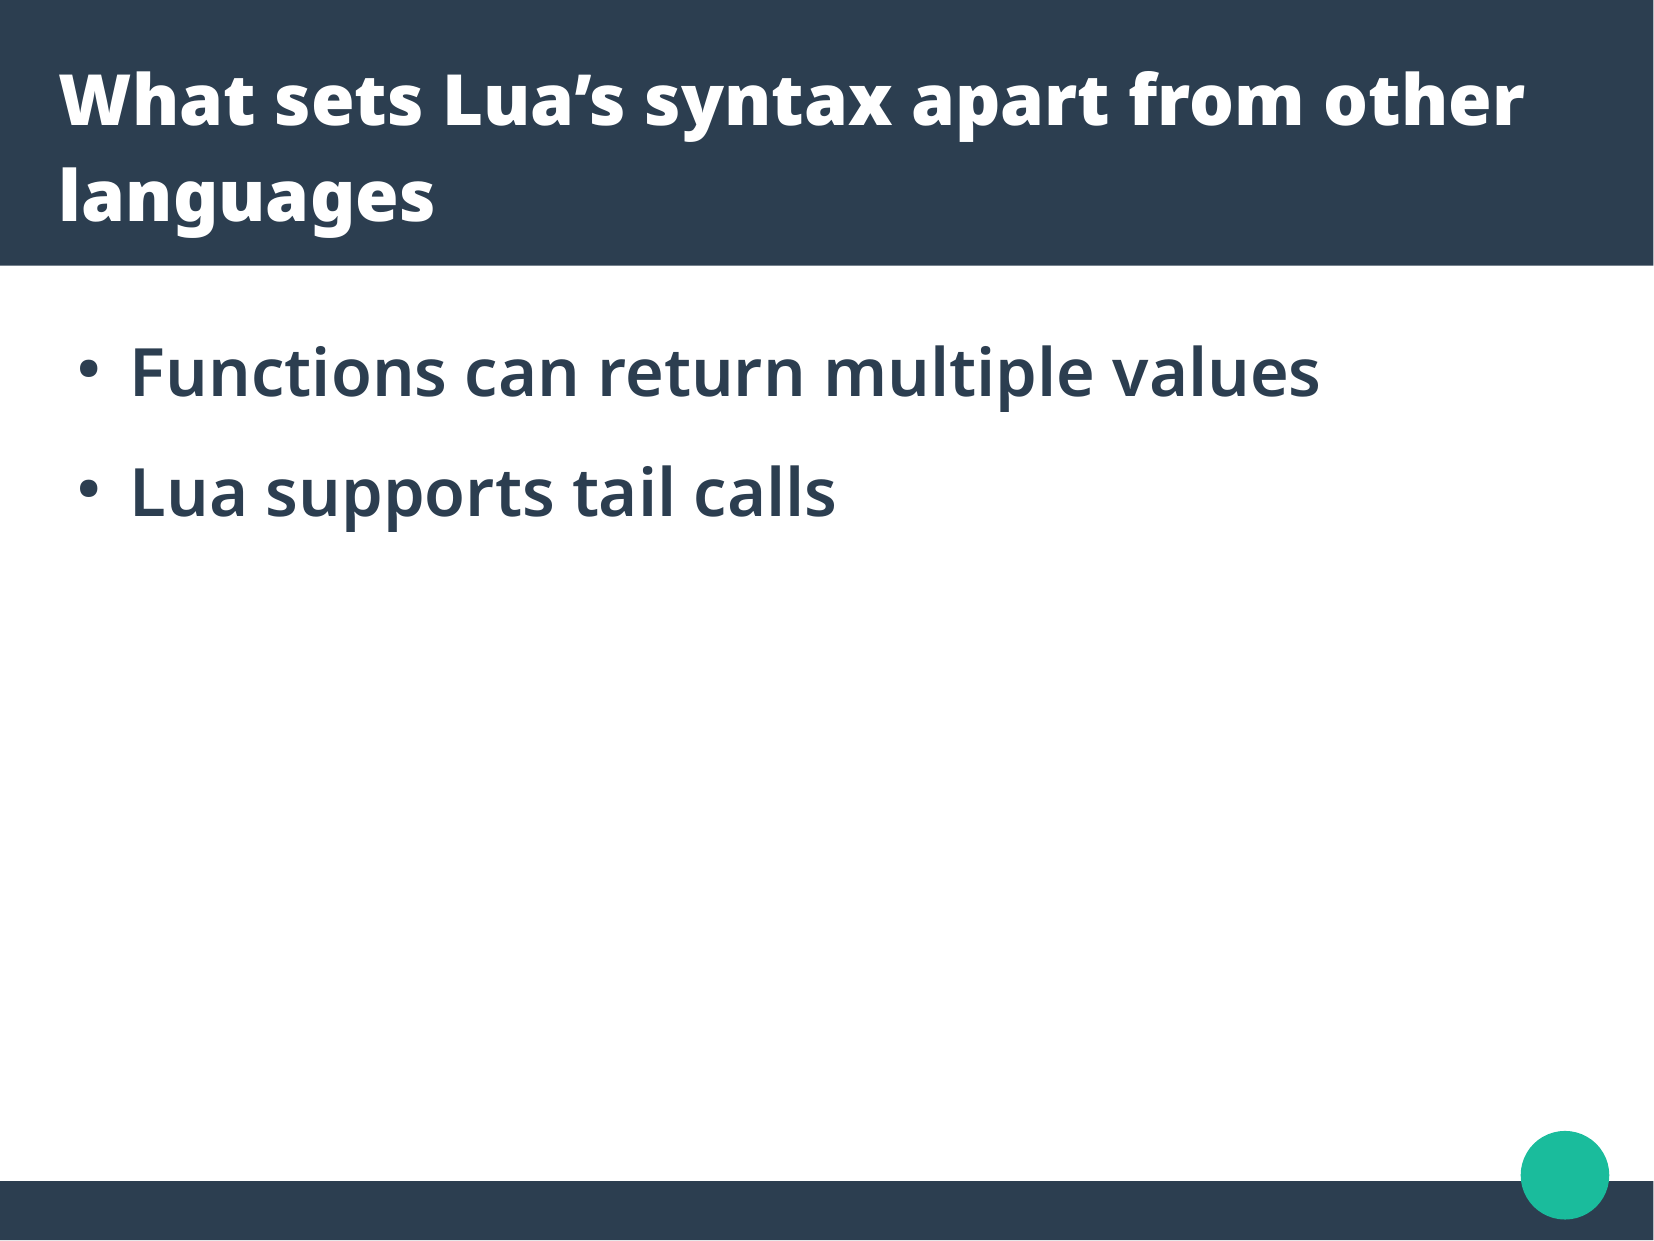

# What sets Lua’s syntax apart from other languages
Functions can return multiple values
Lua supports tail calls